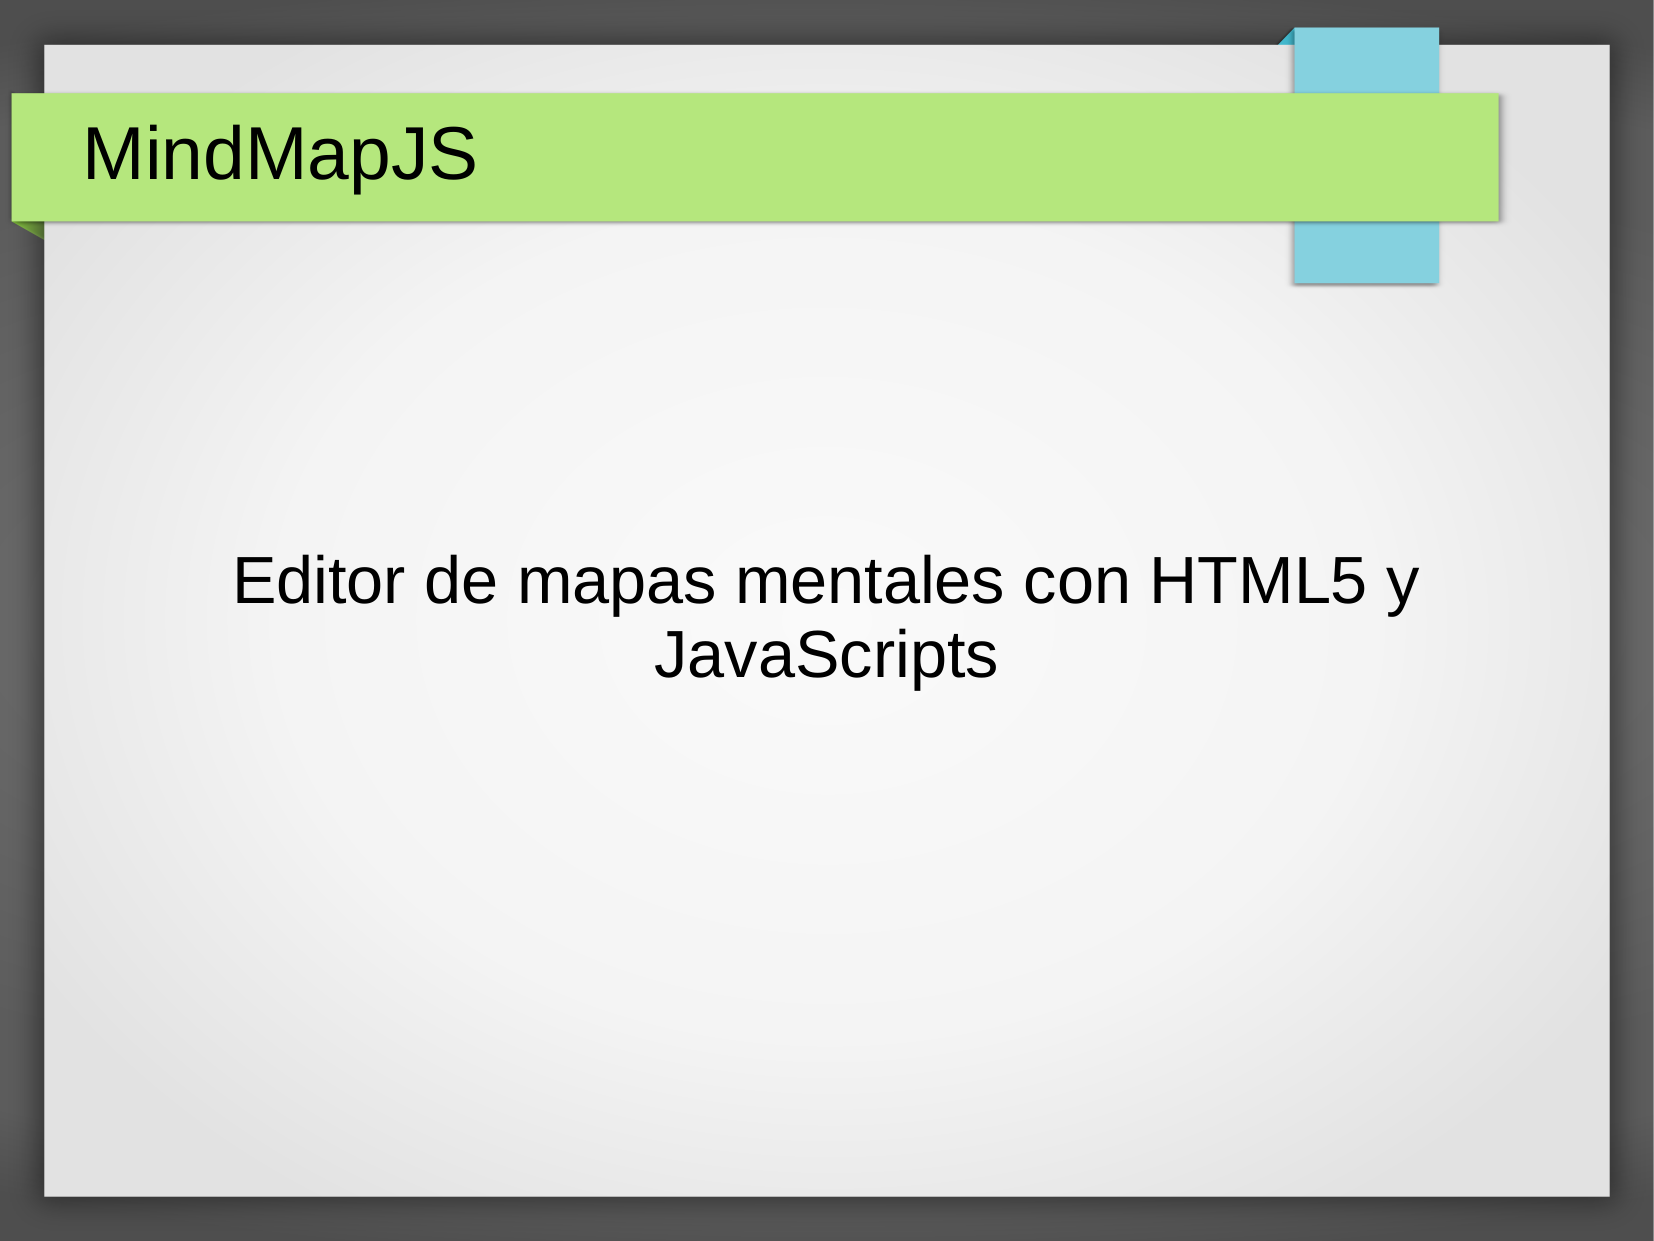

# MindMapJS
Editor de mapas mentales con HTML5 y JavaScripts